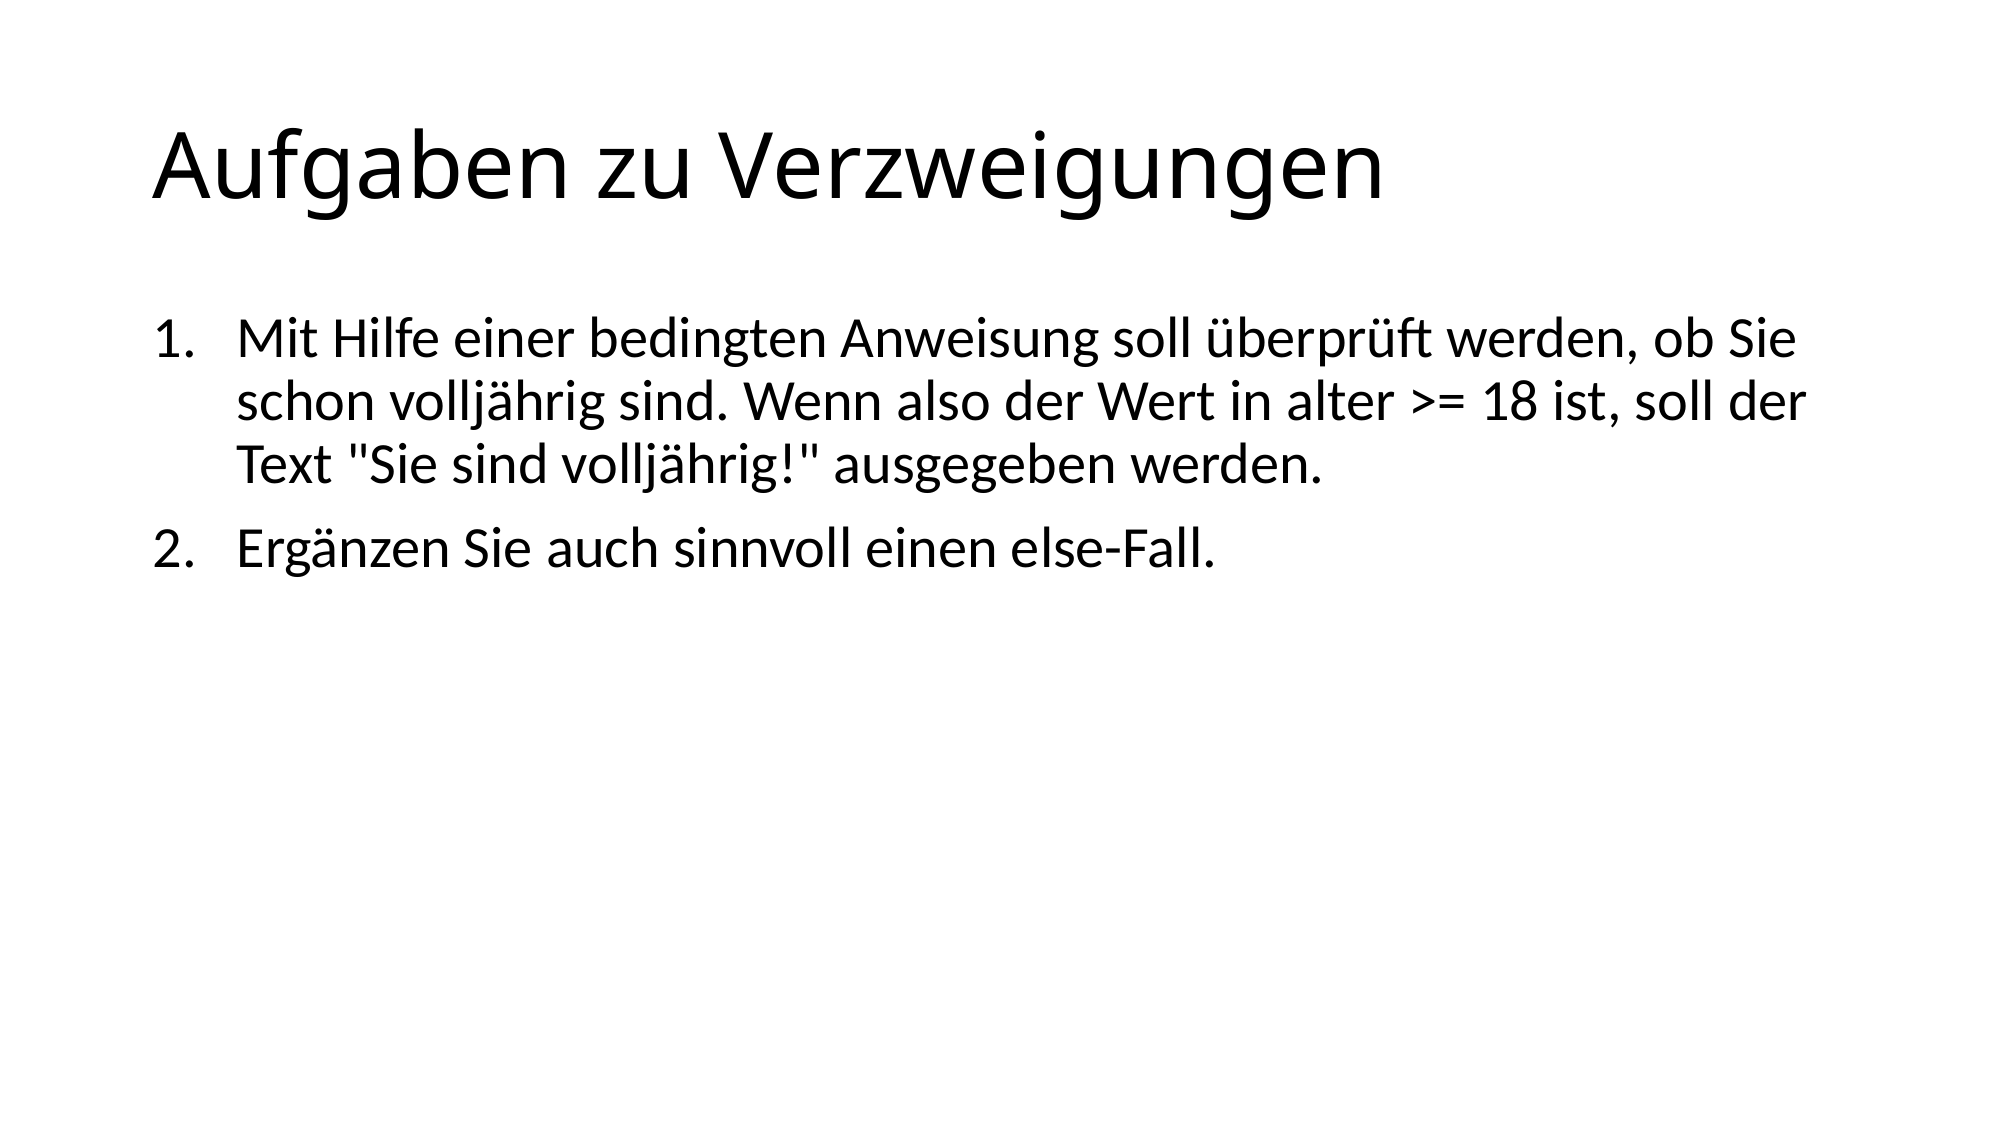

# Aufgaben zu Verzweigungen
Mit Hilfe einer bedingten Anweisung soll überprüft werden, ob Sie schon volljährig sind. Wenn also der Wert in alter >= 18 ist, soll der Text "Sie sind volljährig!" ausgegeben werden.
Ergänzen Sie auch sinnvoll einen else-Fall.